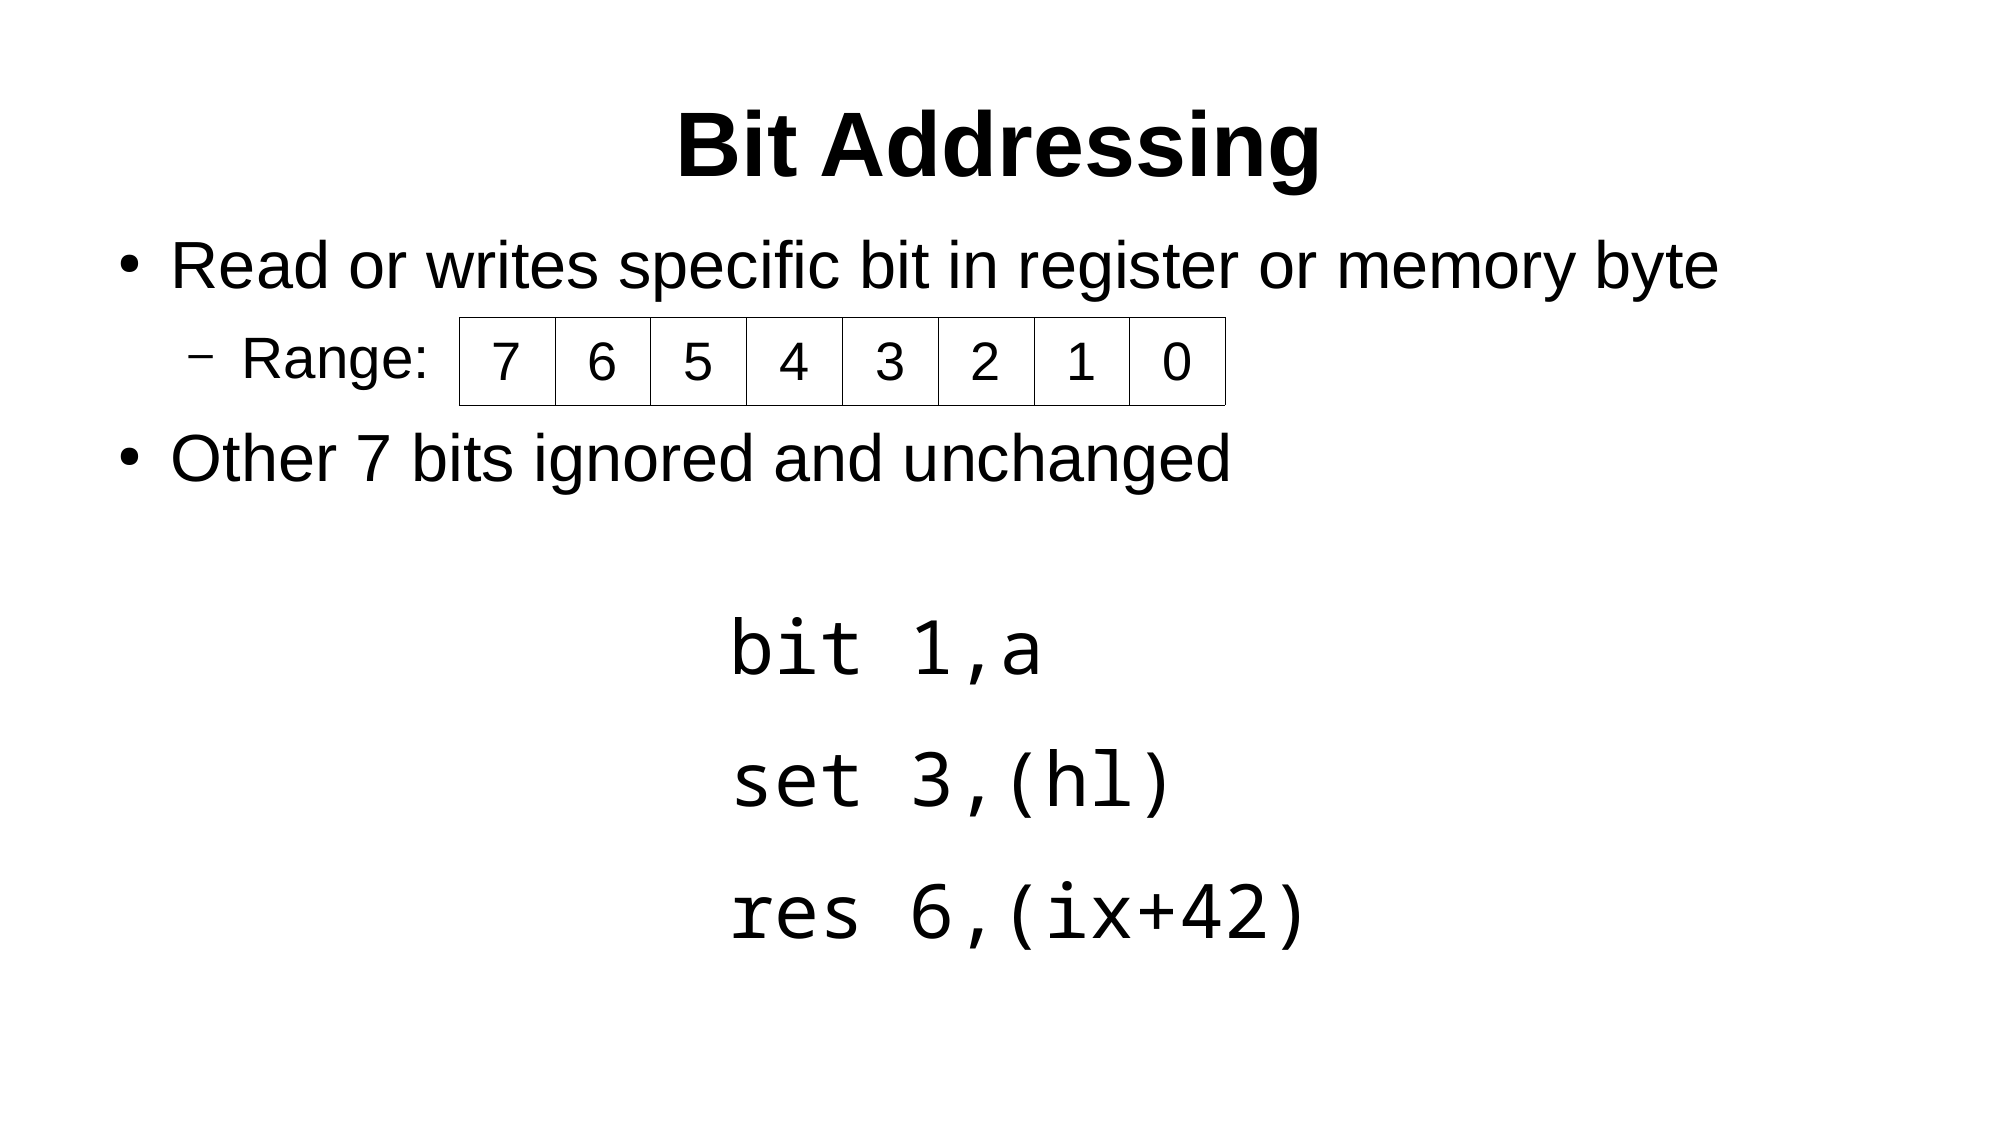

# Bit Addressing
Read or writes specific bit in register or memory byte
Range:
Other 7 bits ignored and unchanged
 bit 1,a
 set 3,(hl)
 res 6,(ix+42)
| 7 | 6 | 5 | 4 | 3 | 2 | 1 | 0 |
| --- | --- | --- | --- | --- | --- | --- | --- |